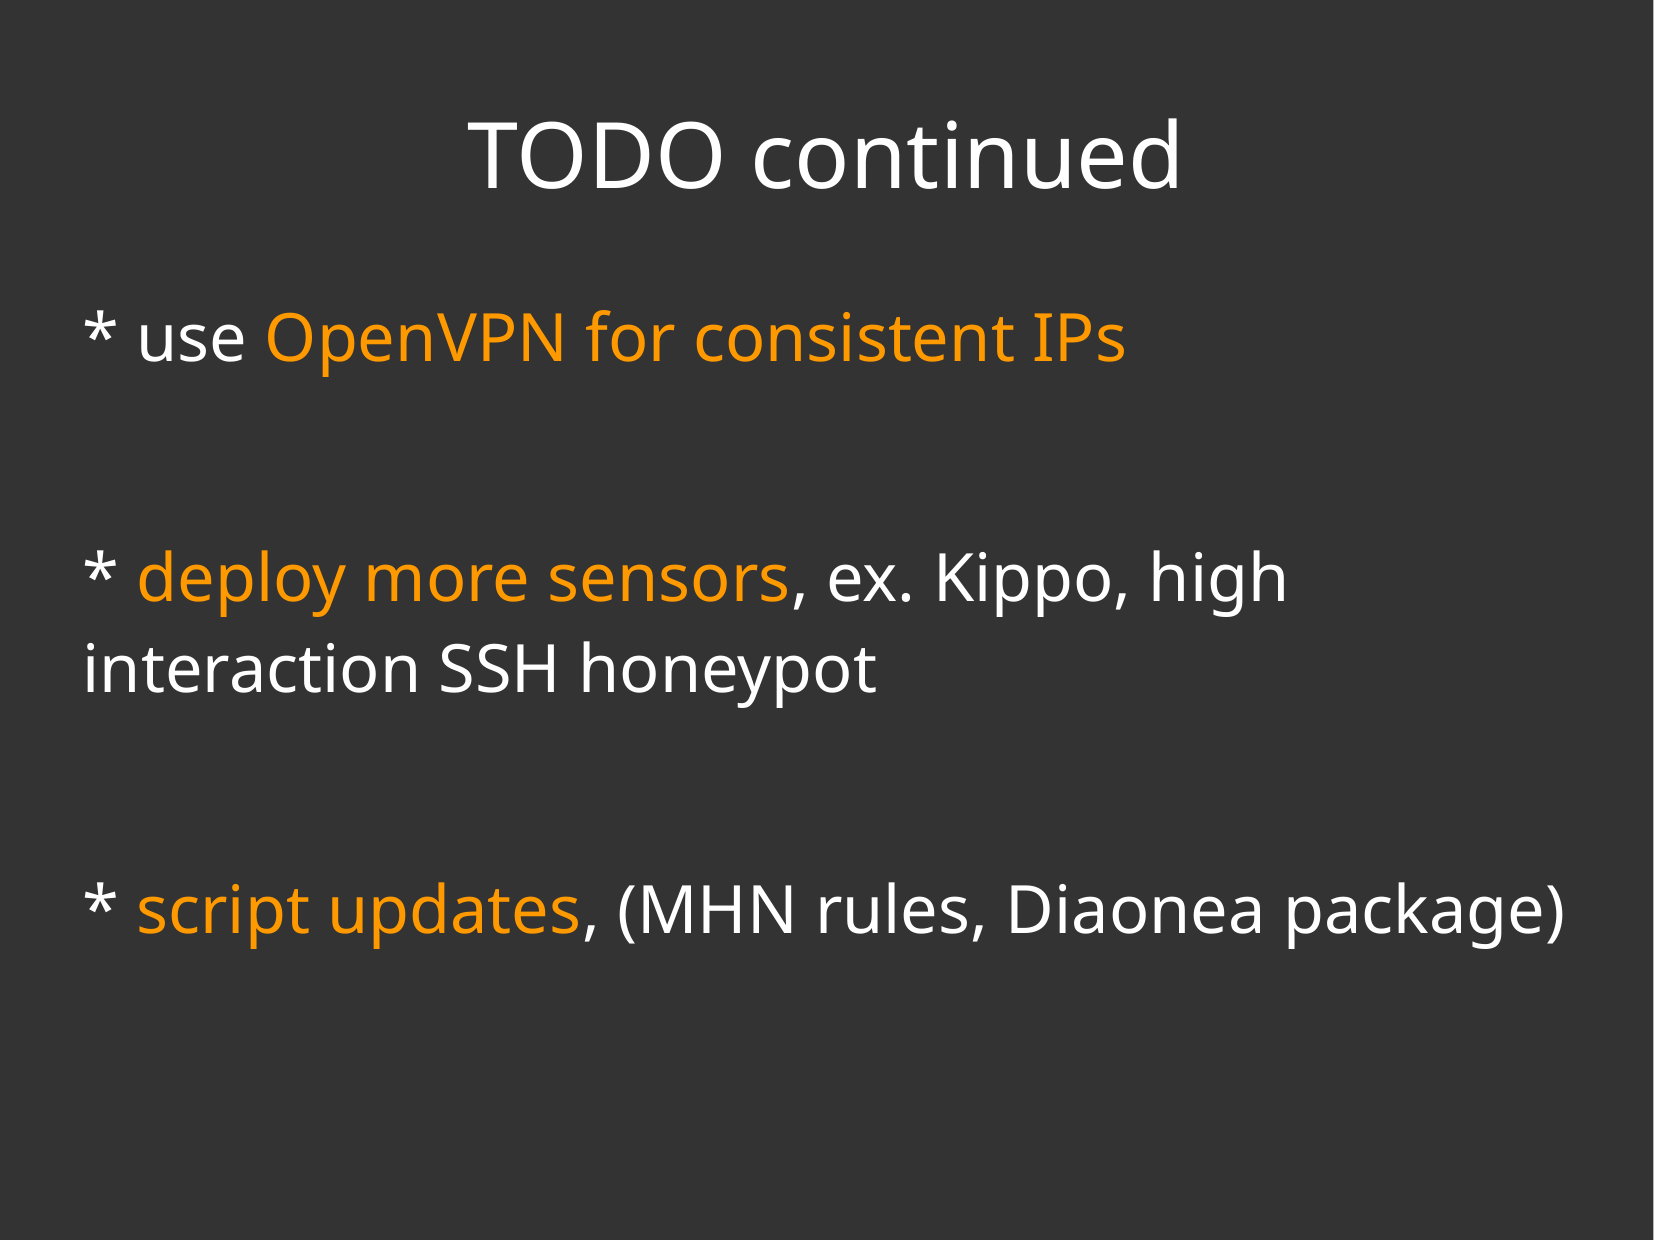

# TODO continued
* use OpenVPN for consistent IPs
* deploy more sensors, ex. Kippo, high interaction SSH honeypot
* script updates, (MHN rules, Diaonea package)